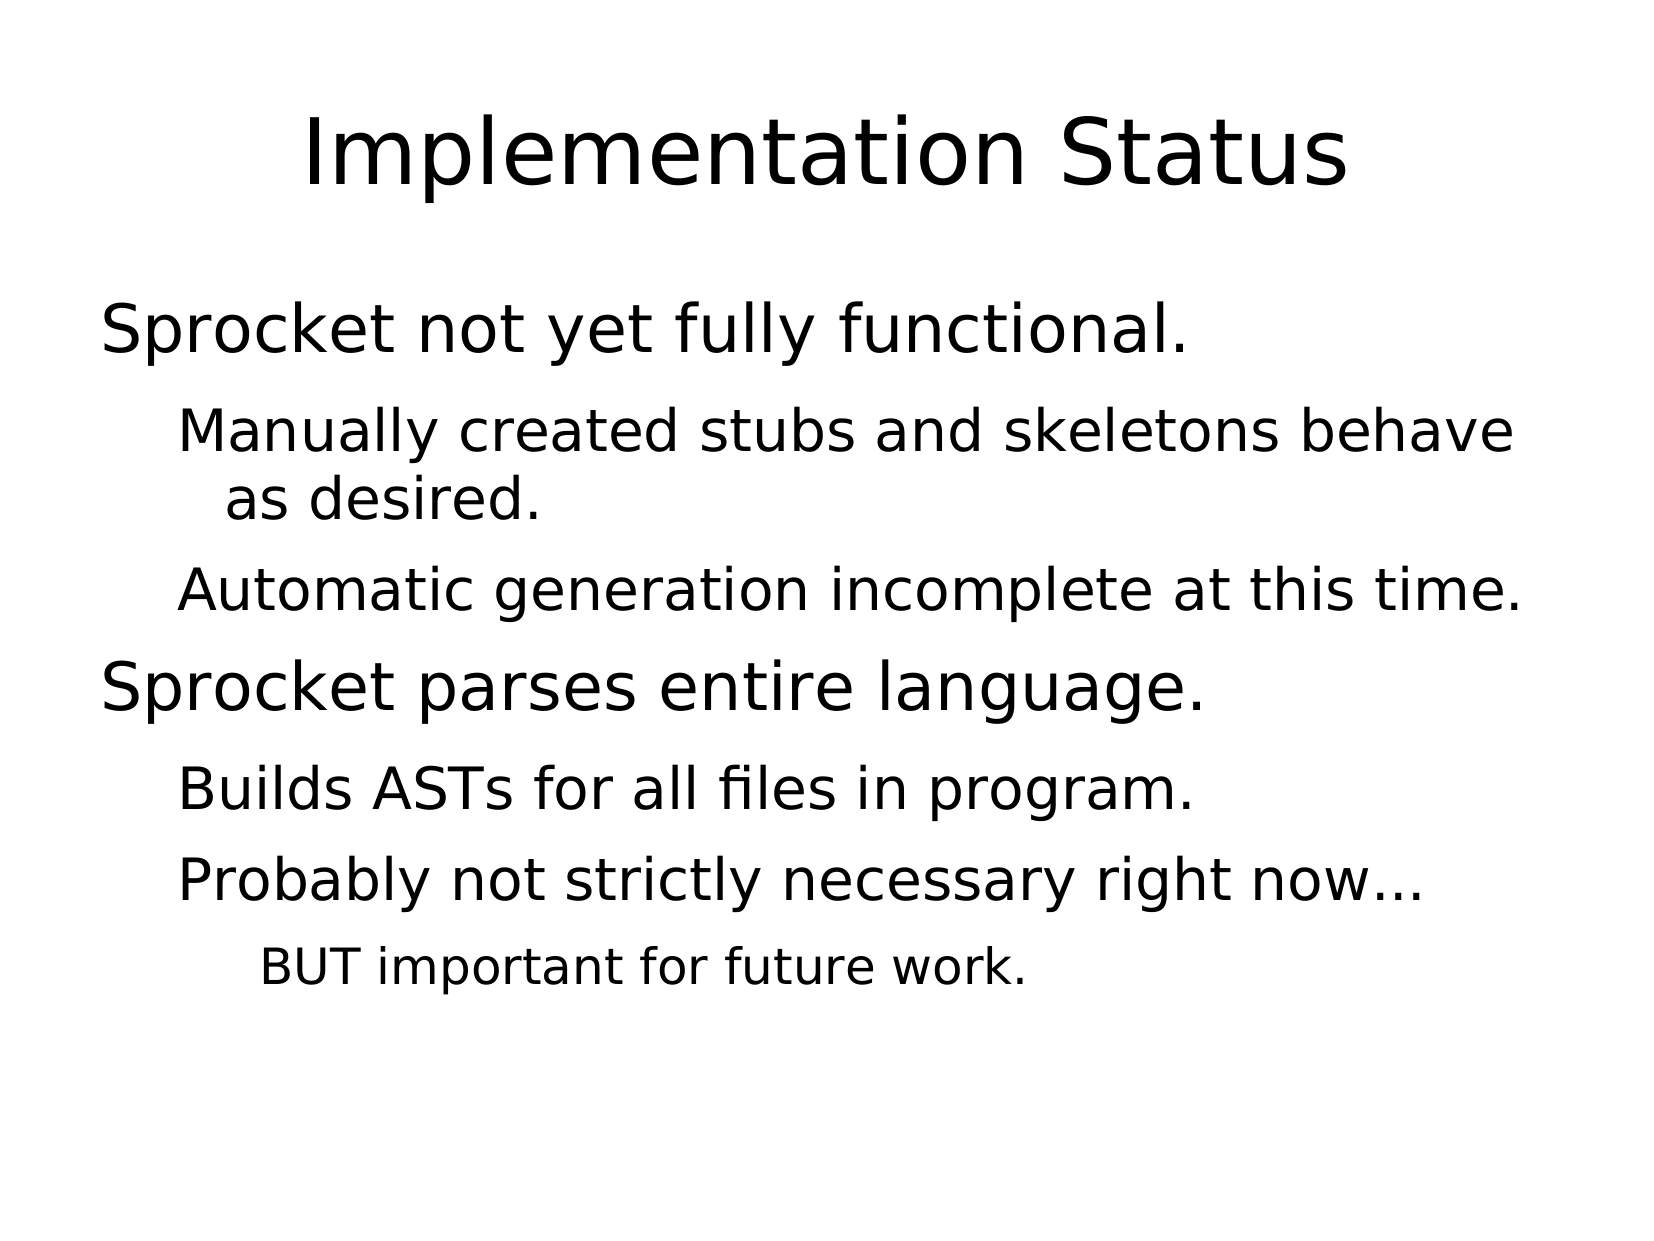

# Implementation Status
Sprocket not yet fully functional.
Manually created stubs and skeletons behave as desired.
Automatic generation incomplete at this time.
Sprocket parses entire language.
Builds ASTs for all files in program.
Probably not strictly necessary right now...
BUT important for future work.